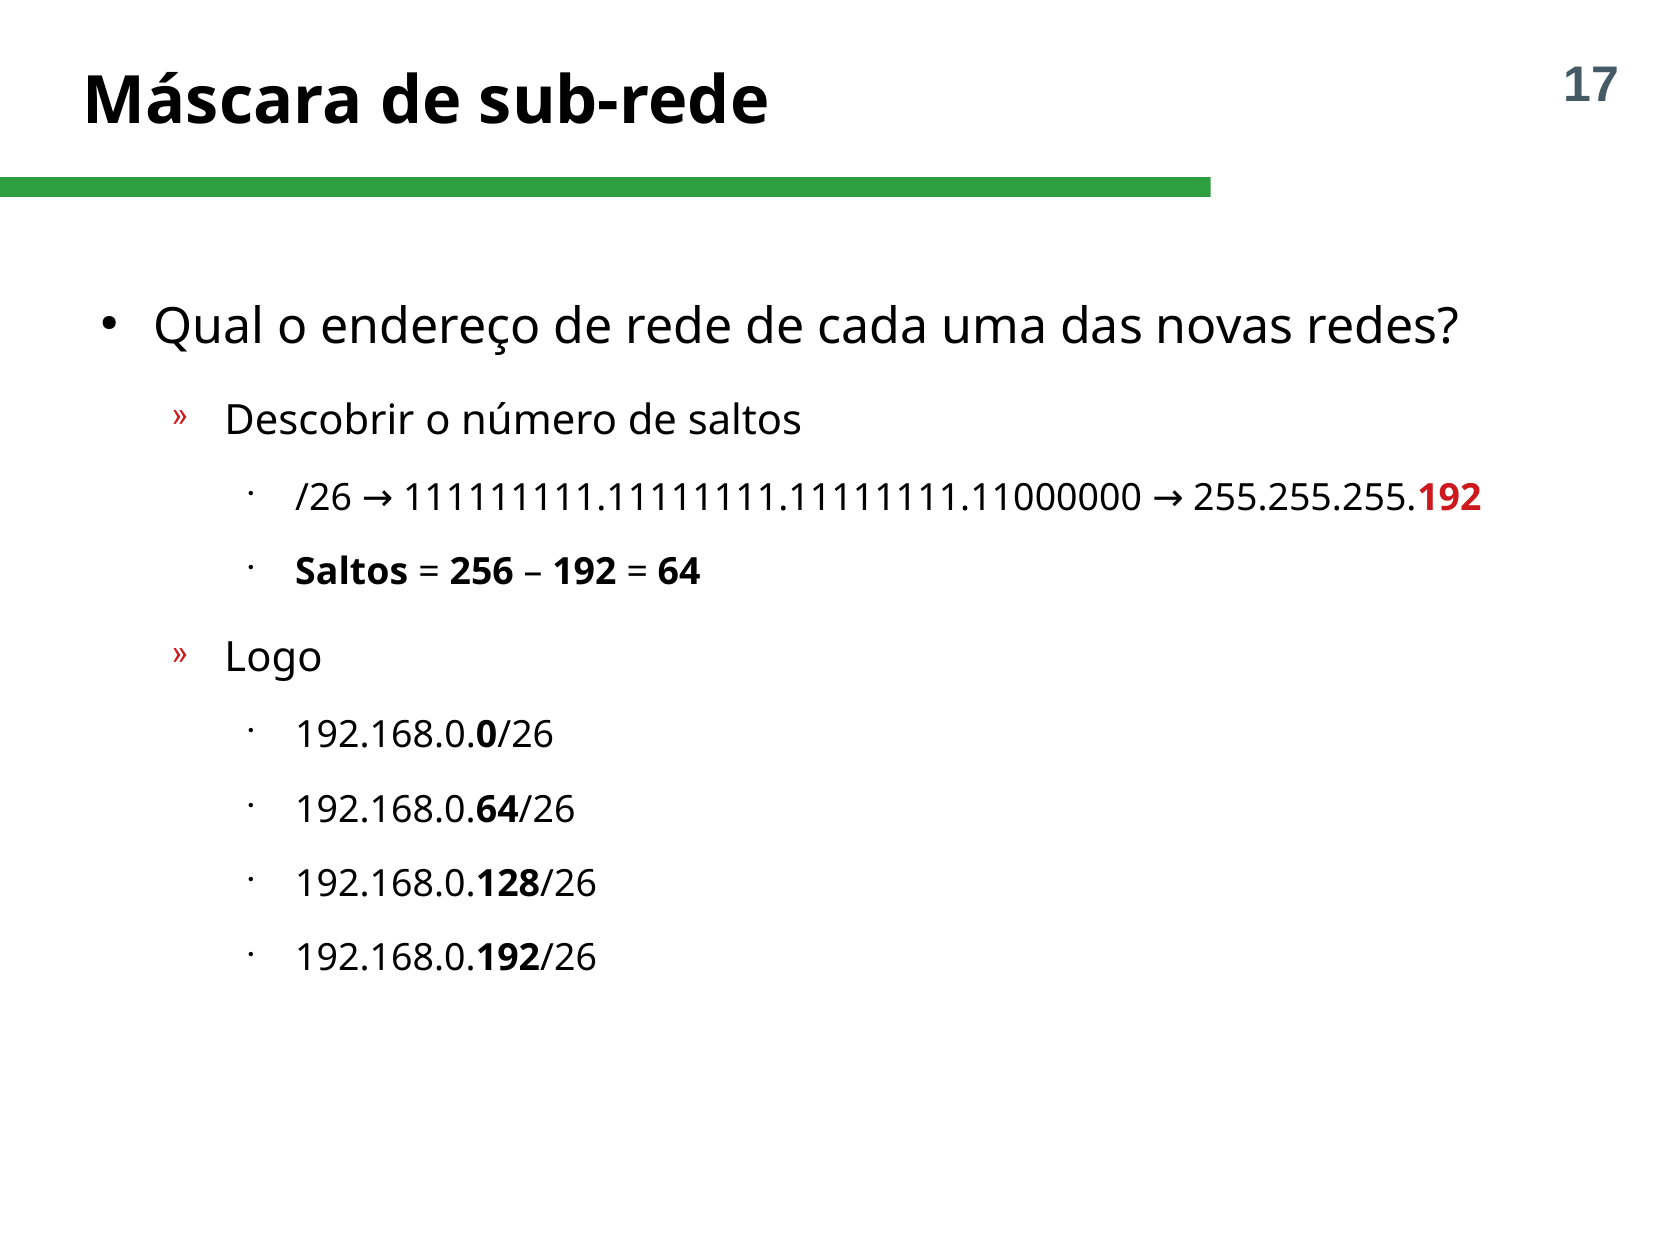

# Máscara de sub-rede
Qual o endereço de rede de cada uma das novas redes?
Descobrir o número de saltos
/26 → 111111111.11111111.11111111.11000000 → 255.255.255.192
Saltos = 256 – 192 = 64
Logo
192.168.0.0/26
192.168.0.64/26
192.168.0.128/26
192.168.0.192/26